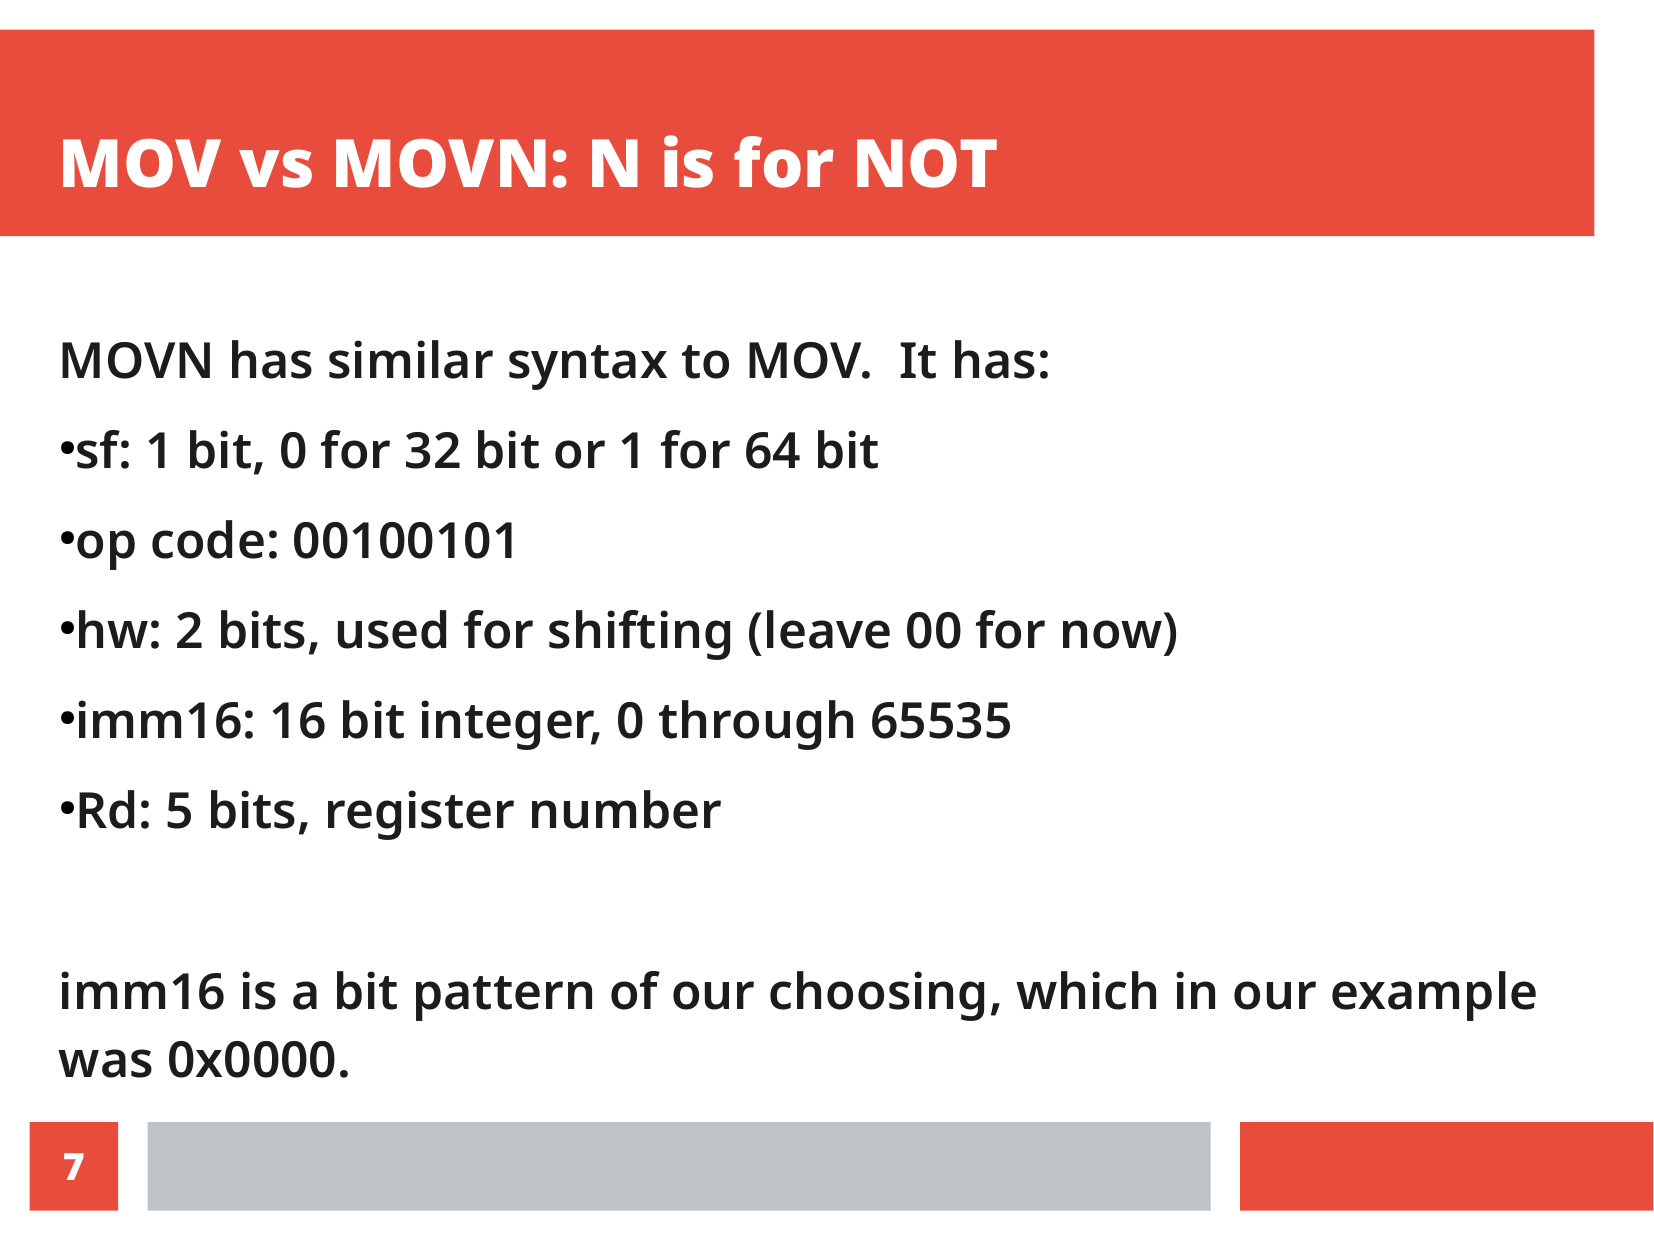

# MOV vs MOVN: N is for NOT
MOVN has similar syntax to MOV. It has:
sf: 1 bit, 0 for 32 bit or 1 for 64 bit
op code: 00100101
hw: 2 bits, used for shifting (leave 00 for now)
imm16: 16 bit integer, 0 through 65535
Rd: 5 bits, register number
imm16 is a bit pattern of our choosing, which in our example was 0x0000.
7